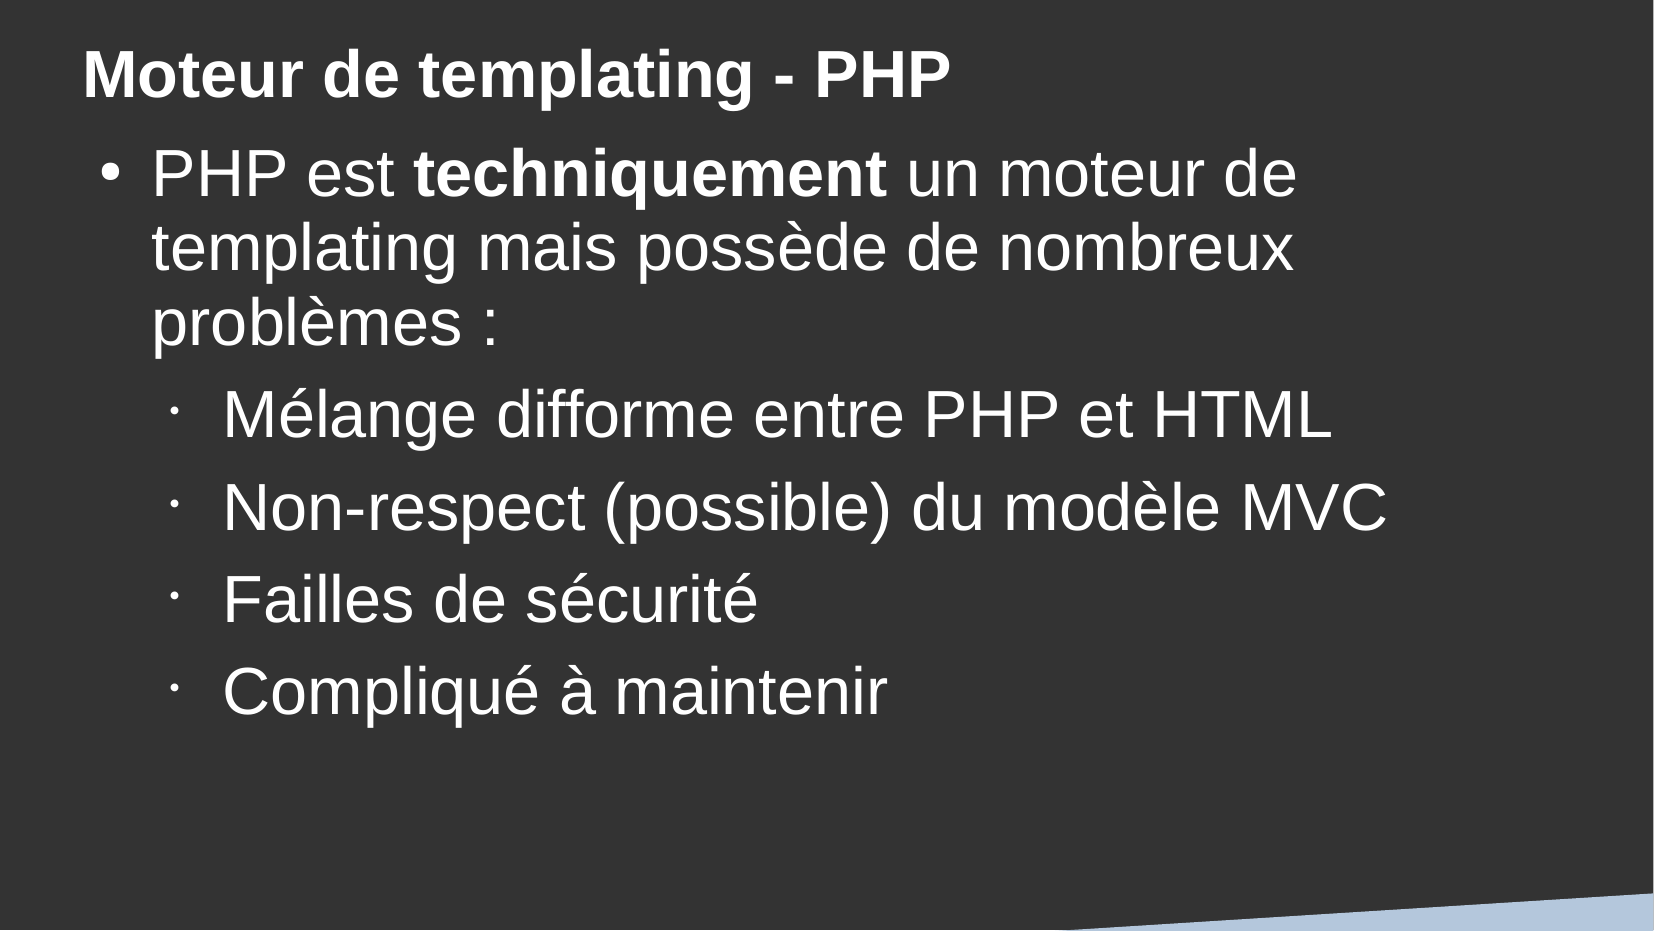

# Moteur de templating - PHP
PHP est techniquement un moteur de templating mais possède de nombreux problèmes :
Mélange difforme entre PHP et HTML
Non-respect (possible) du modèle MVC
Failles de sécurité
Compliqué à maintenir